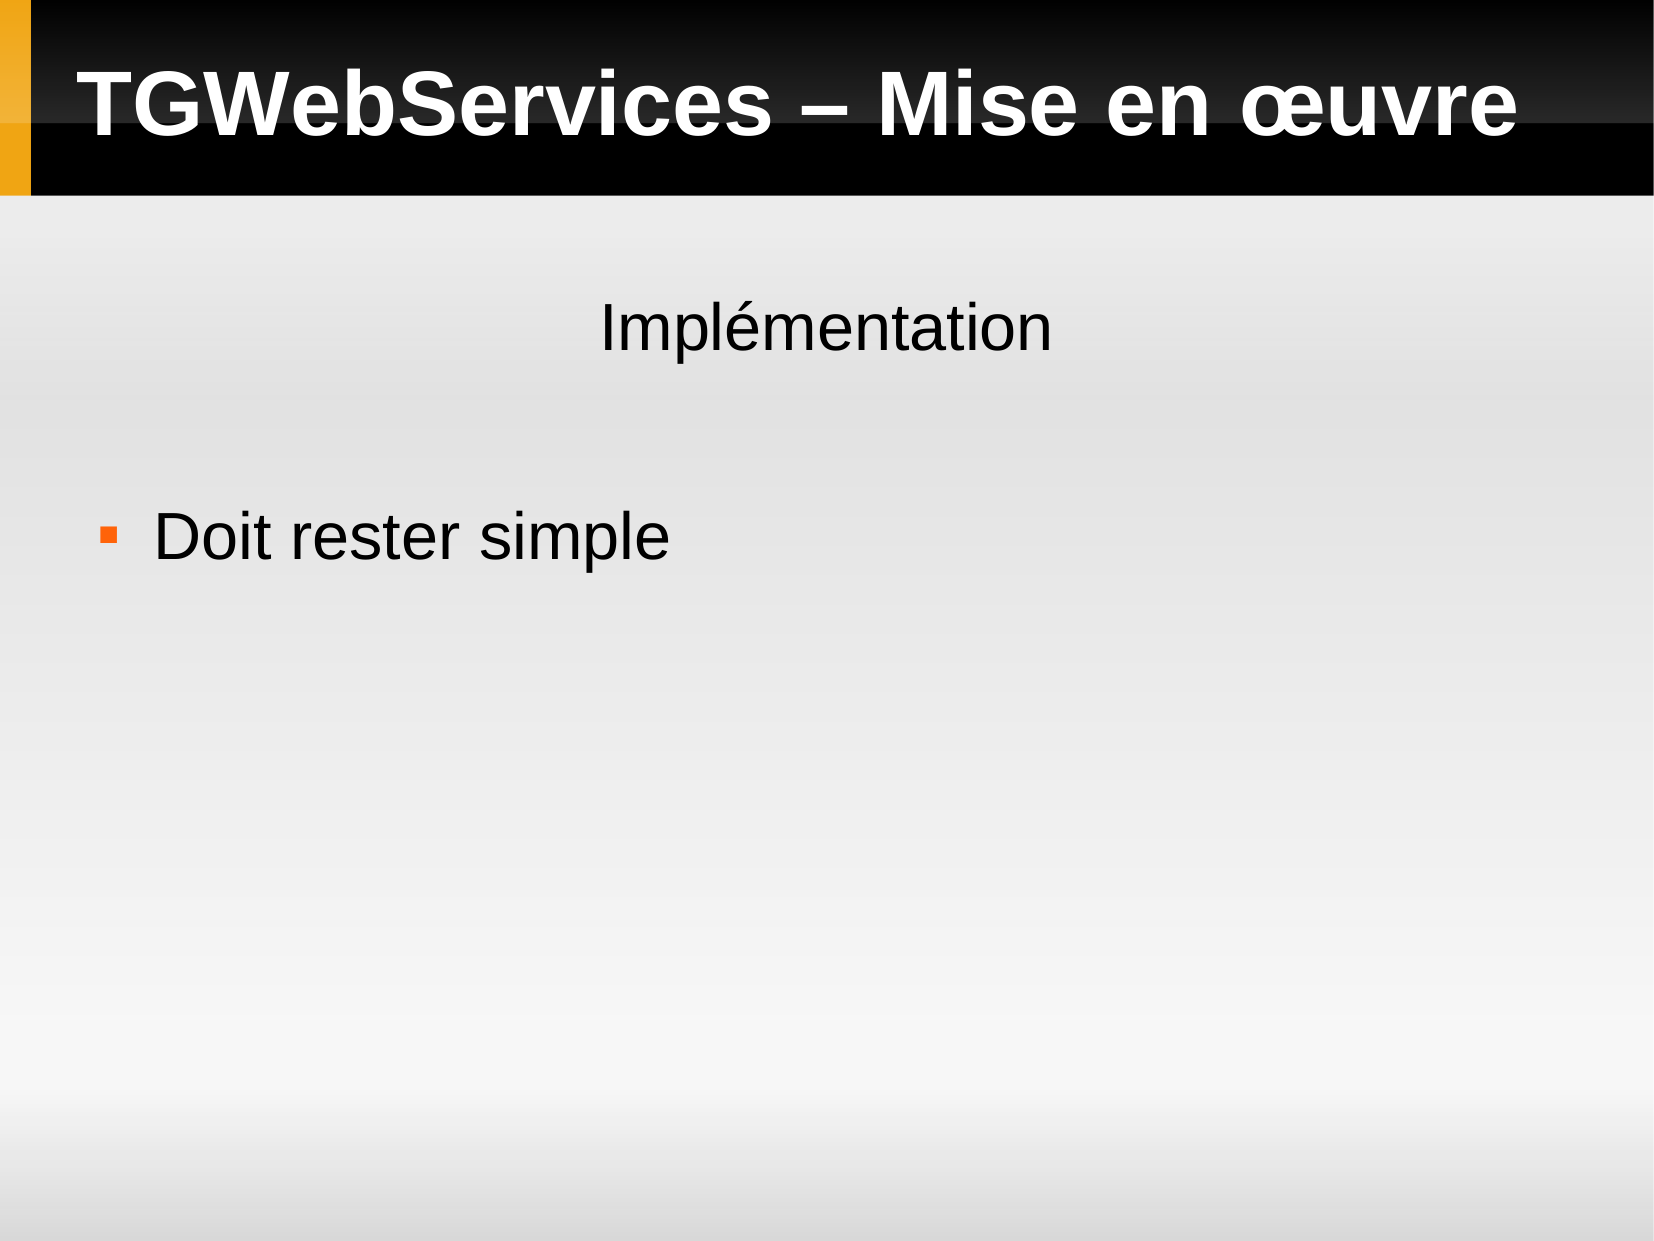

# TGWebServices – Mise en œuvre
Implémentation
Doit rester simple